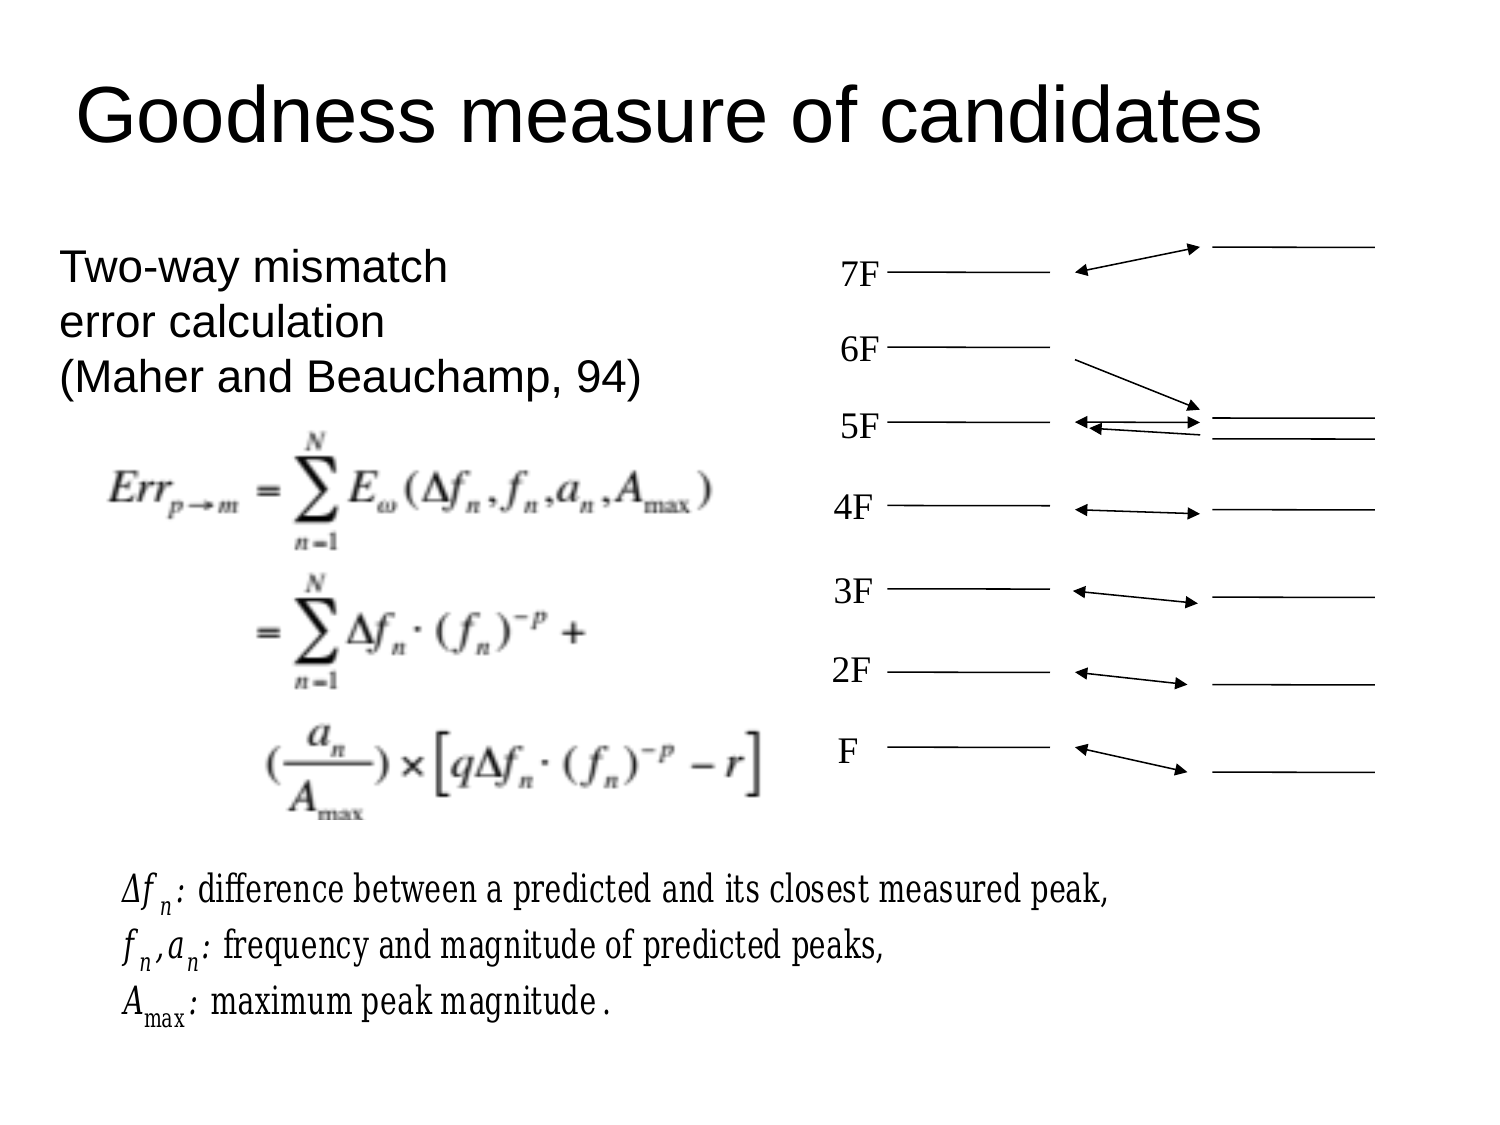

# Goodness measure of candidates
Two-way mismatch
error calculation
(Maher and Beauchamp, 94)
7F
6F
5F
4F
3F
2F
F